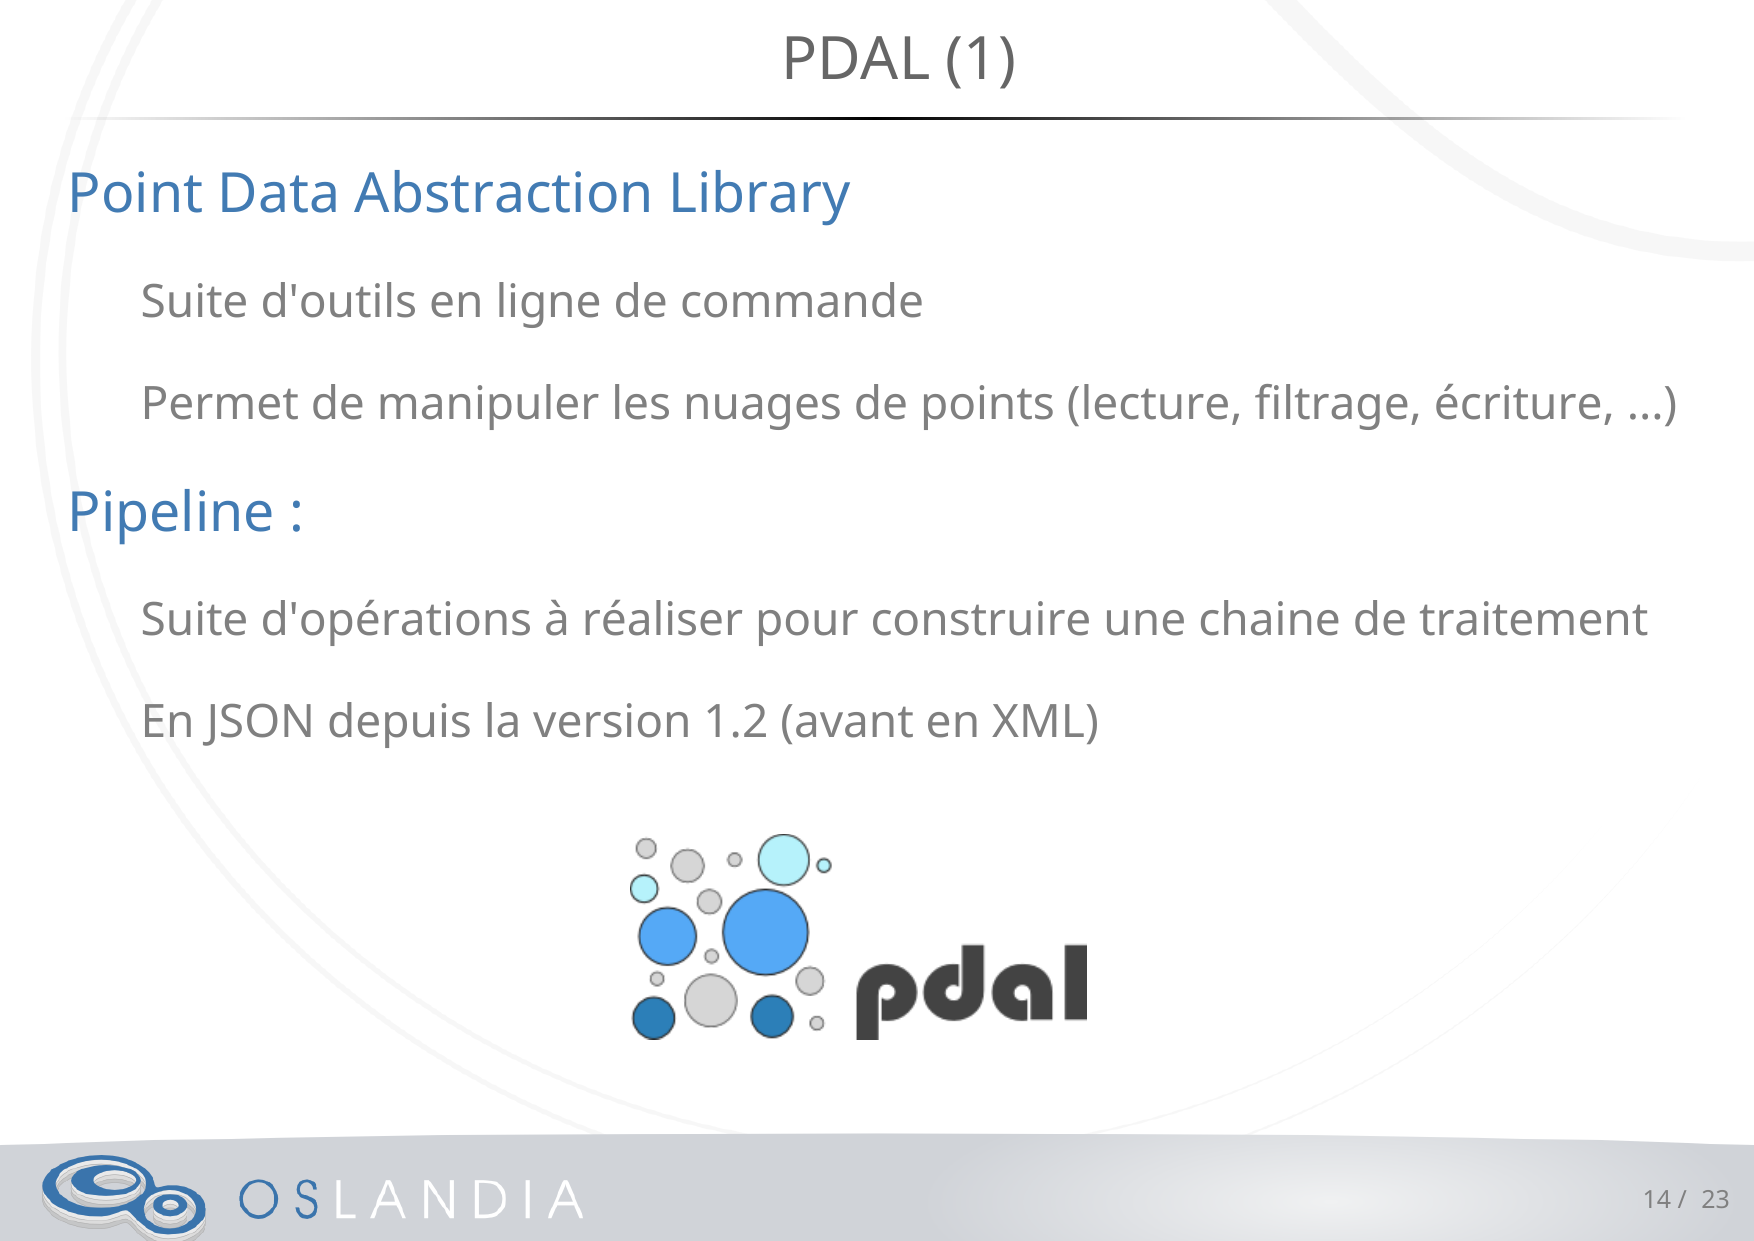

# PDAL (1)
Point Data Abstraction Library
Suite d'outils en ligne de commande
Permet de manipuler les nuages de points (lecture, filtrage, écriture, ...)
Pipeline :
Suite d'opérations à réaliser pour construire une chaine de traitement
En JSON depuis la version 1.2 (avant en XML)